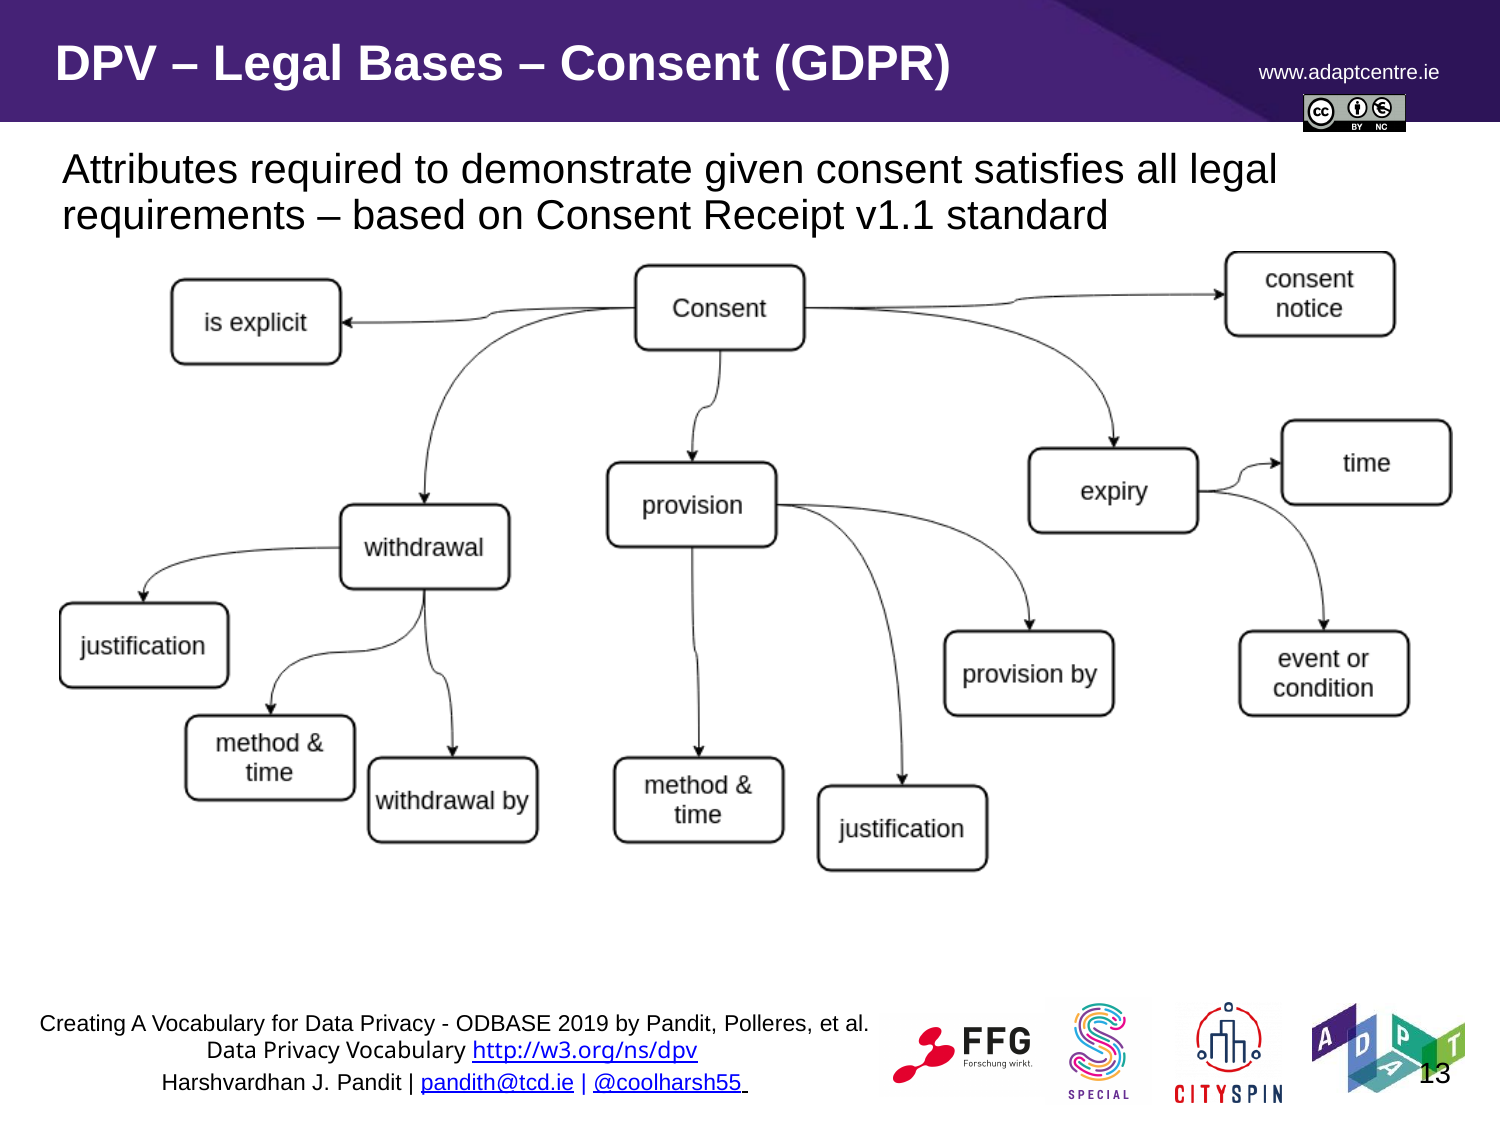

DPV – Legal Bases – Consent (GDPR)
Attributes required to demonstrate given consent satisfies all legal requirements – based on Consent Receipt v1.1 standard